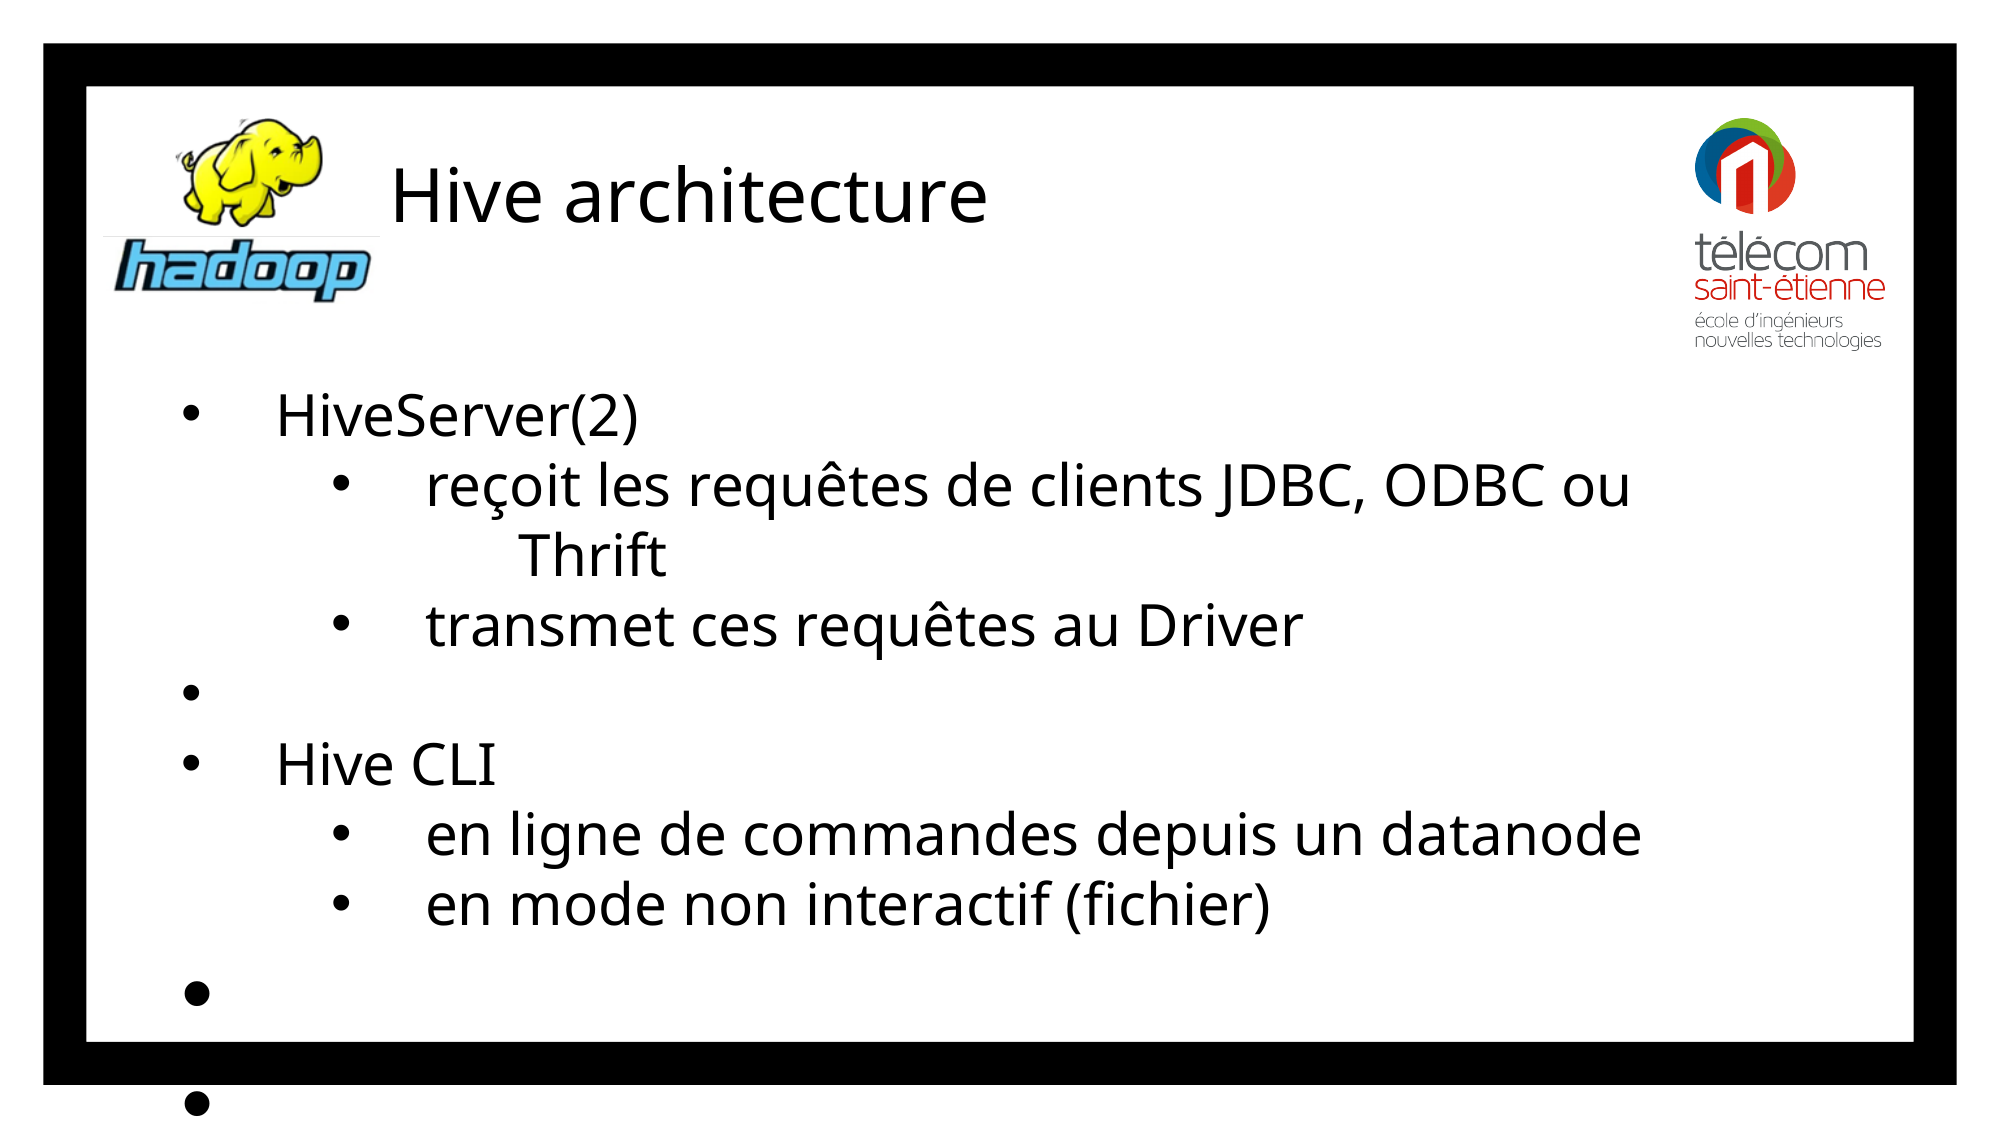

# Hive architecture
HiveServer(2)
reçoit les requêtes de clients JDBC, ODBC ou Thrift
transmet ces requêtes au Driver
Hive CLI
en ligne de commandes depuis un datanode
en mode non interactif (fichier)